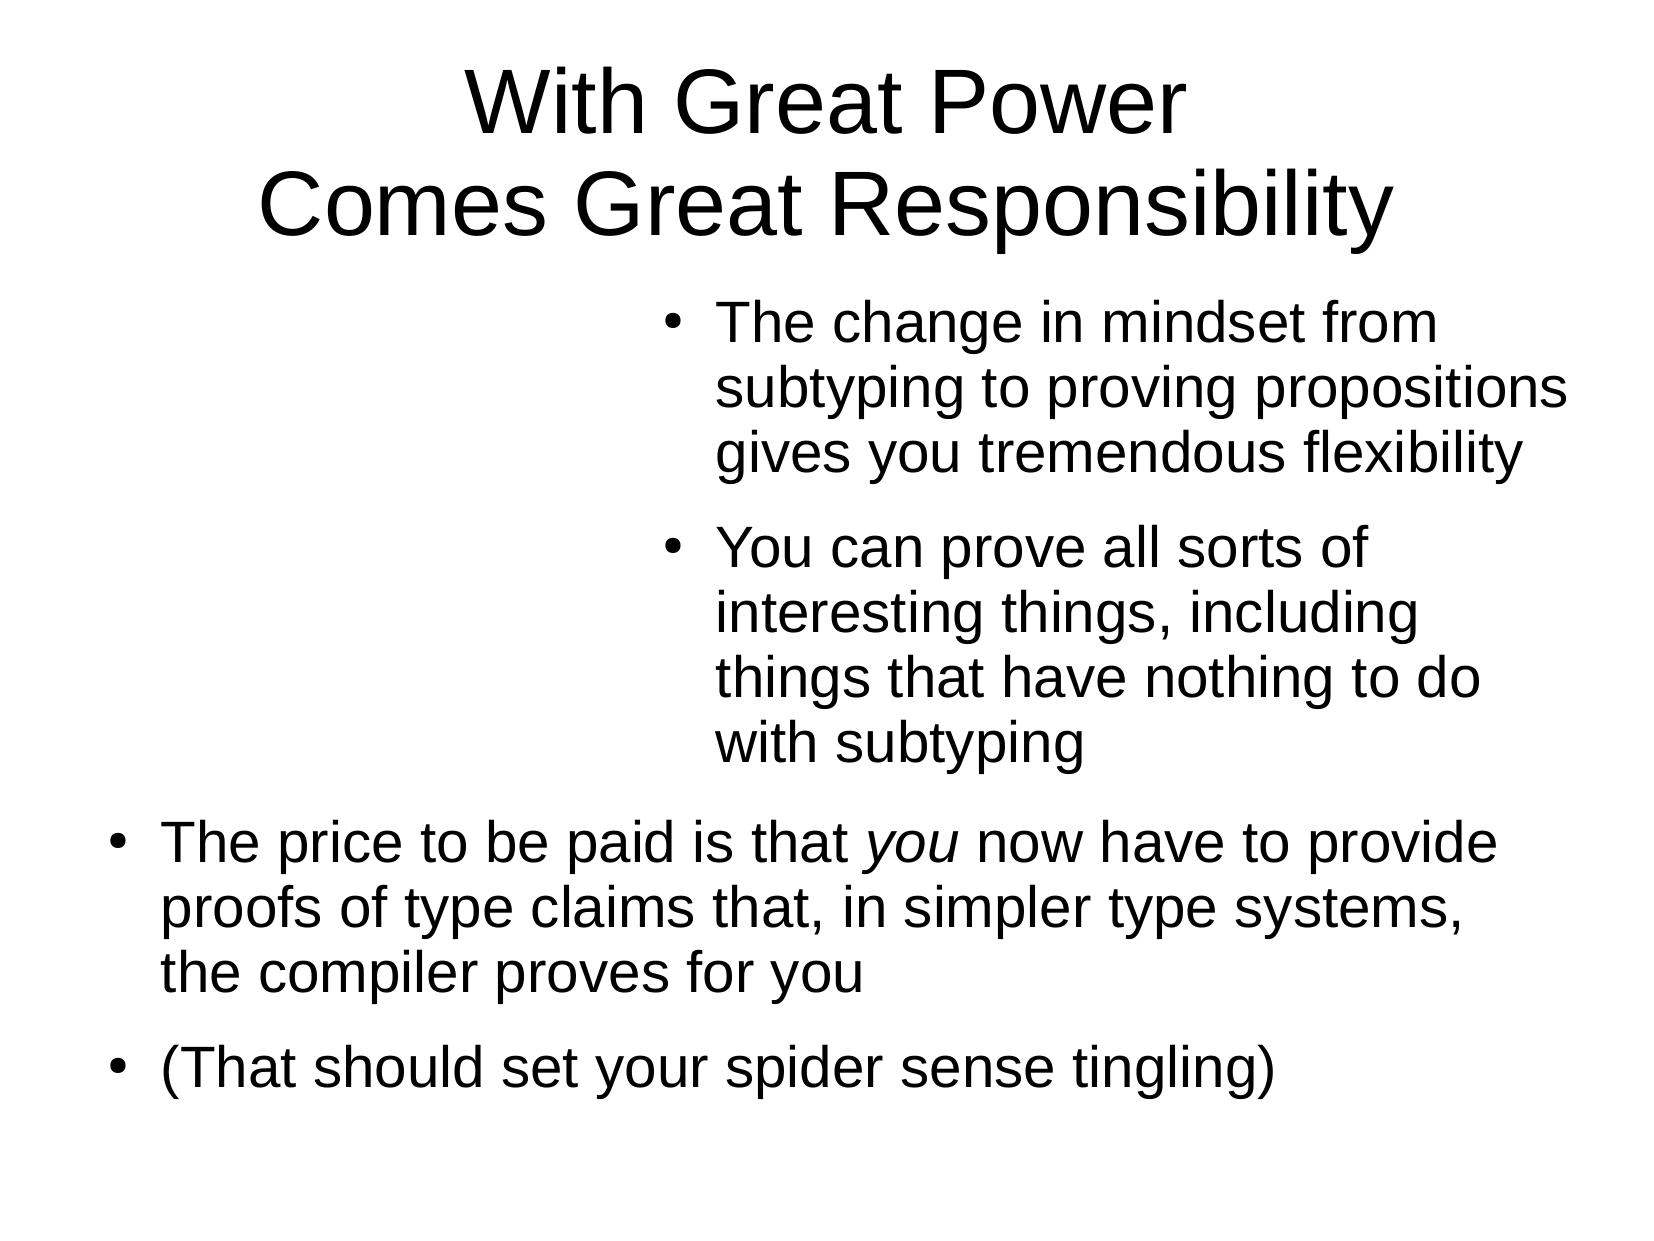

# With Great Power Comes Great Responsibility
The change in mindset from subtyping to proving propositions gives you tremendous flexibility
You can prove all sorts of interesting things, including things that have nothing to do with subtyping
The price to be paid is that you now have to provide proofs of type claims that, in simpler type systems, the compiler proves for you
(That should set your spider sense tingling)